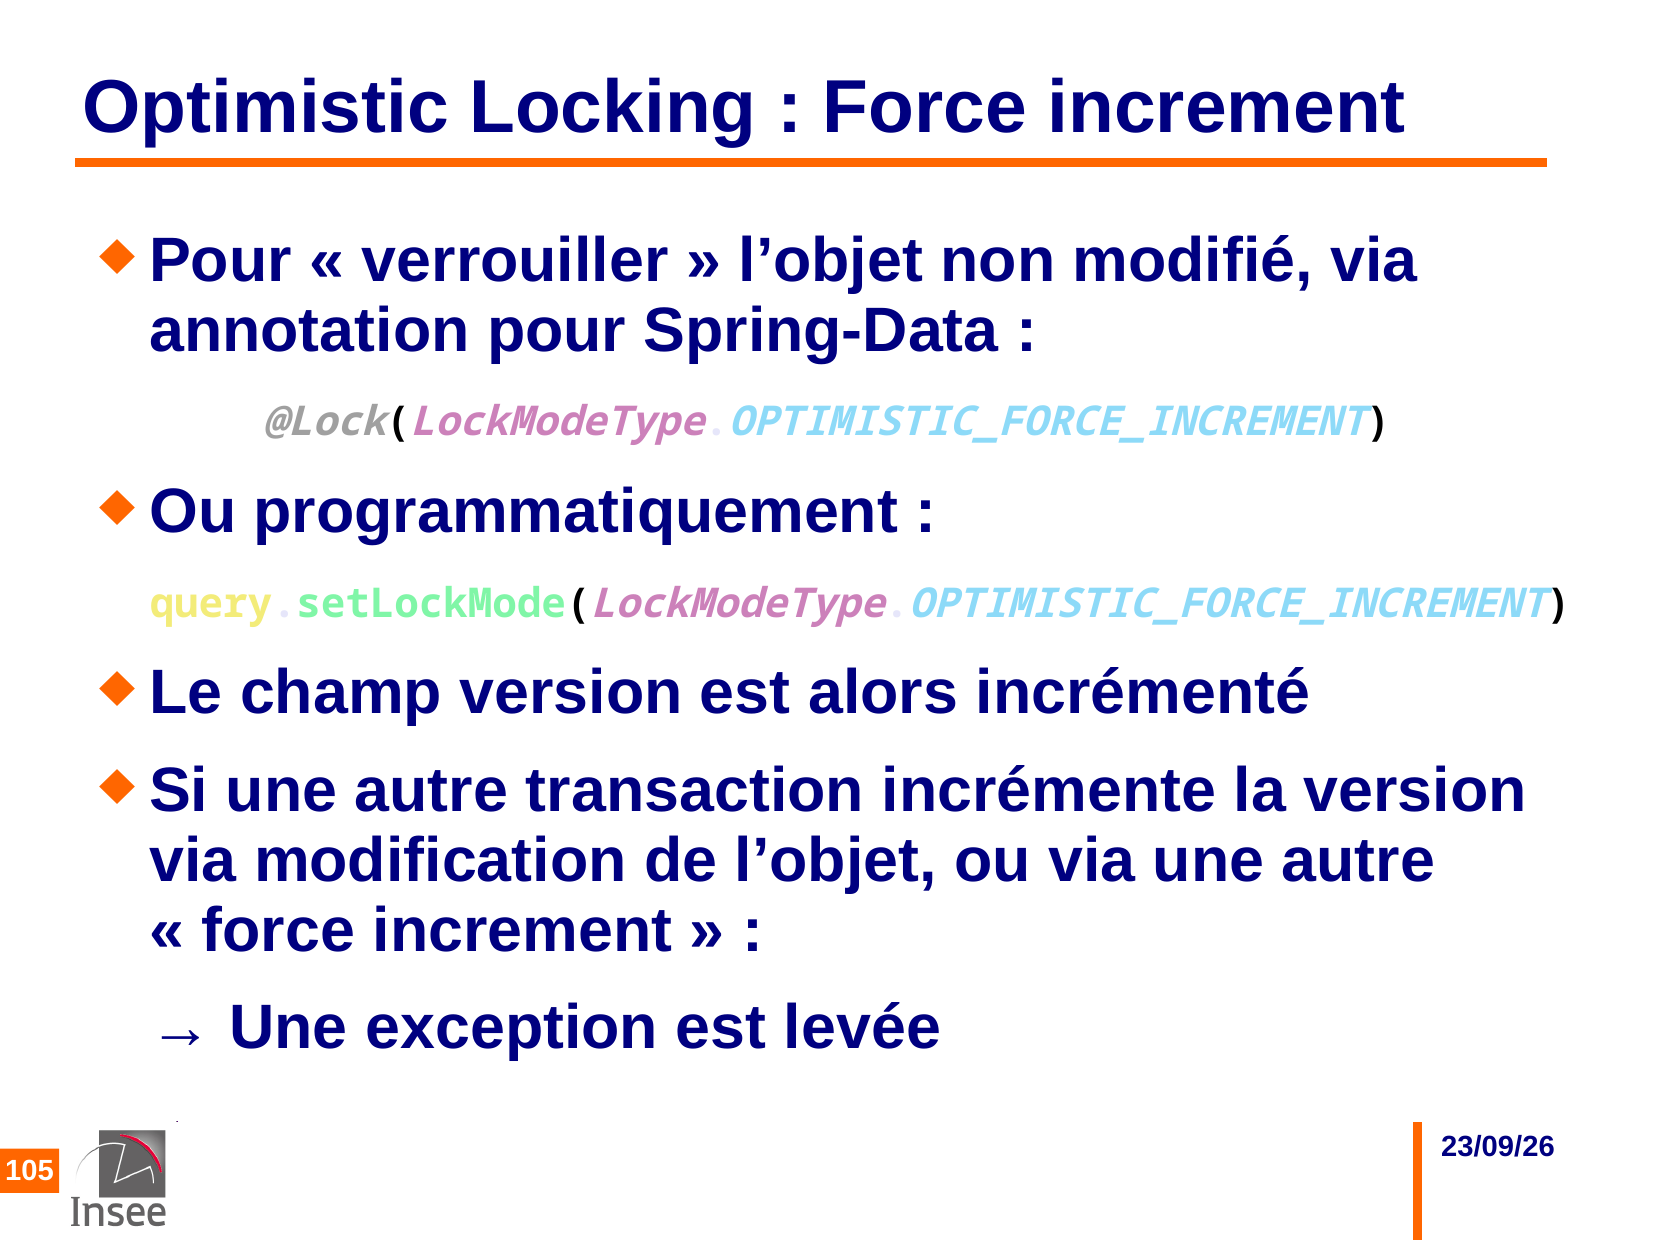

# Optimistic Locking : Force increment
Pour « verrouiller » l’objet non modifié, via annotation pour Spring-Data :
@Lock(LockModeType.OPTIMISTIC_FORCE_INCREMENT)
Ou programmatiquement :
query.setLockMode(LockModeType.OPTIMISTIC_FORCE_INCREMENT)
Le champ version est alors incrémenté
Si une autre transaction incrémente la version via modification de l’objet, ou via une autre « force increment » :
→ Une exception est levée
105